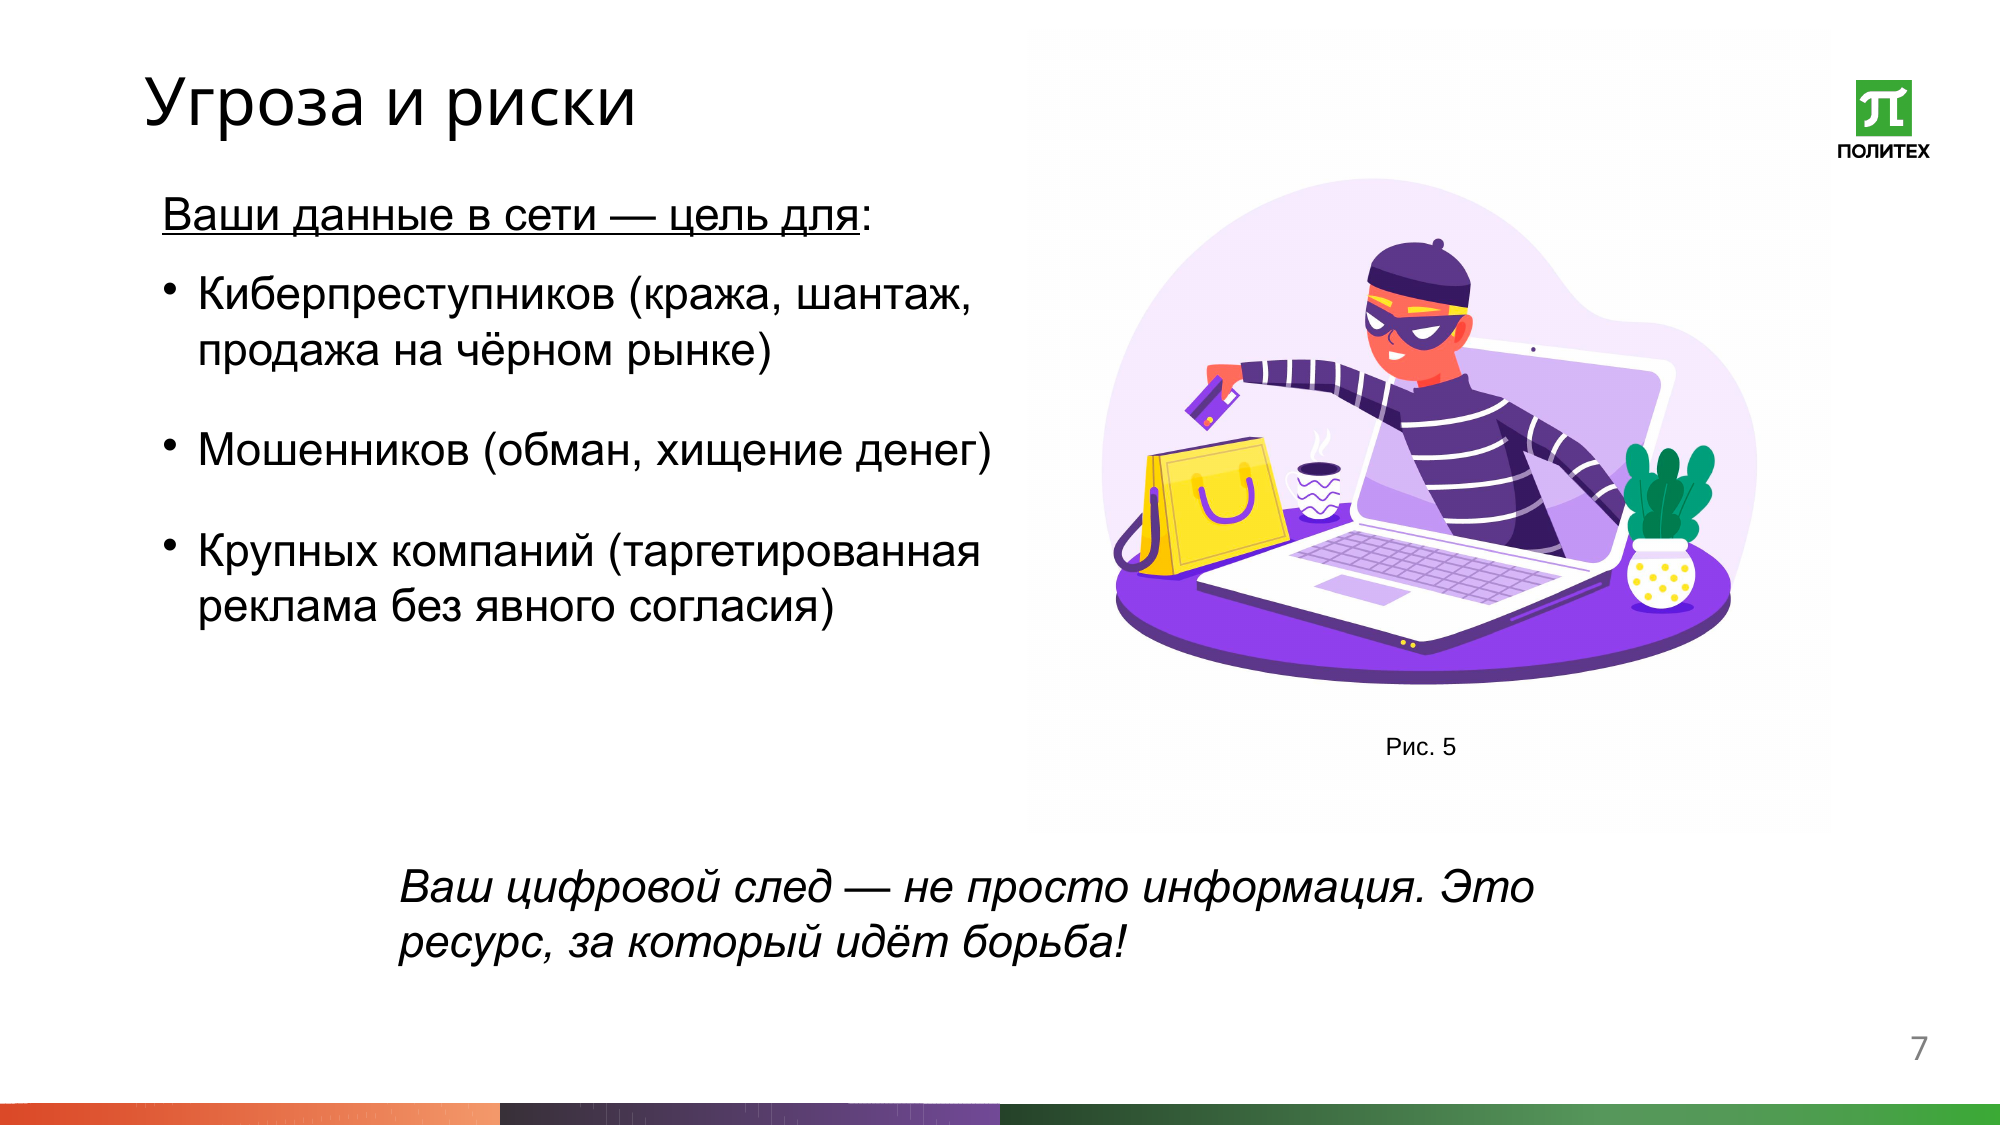

Угроза и риски
Ваши данные в сети — цель для:
Киберпреступников (кража, шантаж, продажа на чёрном рынке)
Мошенников (обман, хищение денег)
Крупных компаний (таргетированная реклама без явного согласия)
Рис. 5
Ваш цифровой след — не просто информация. Это ресурс, за который идёт борьба!